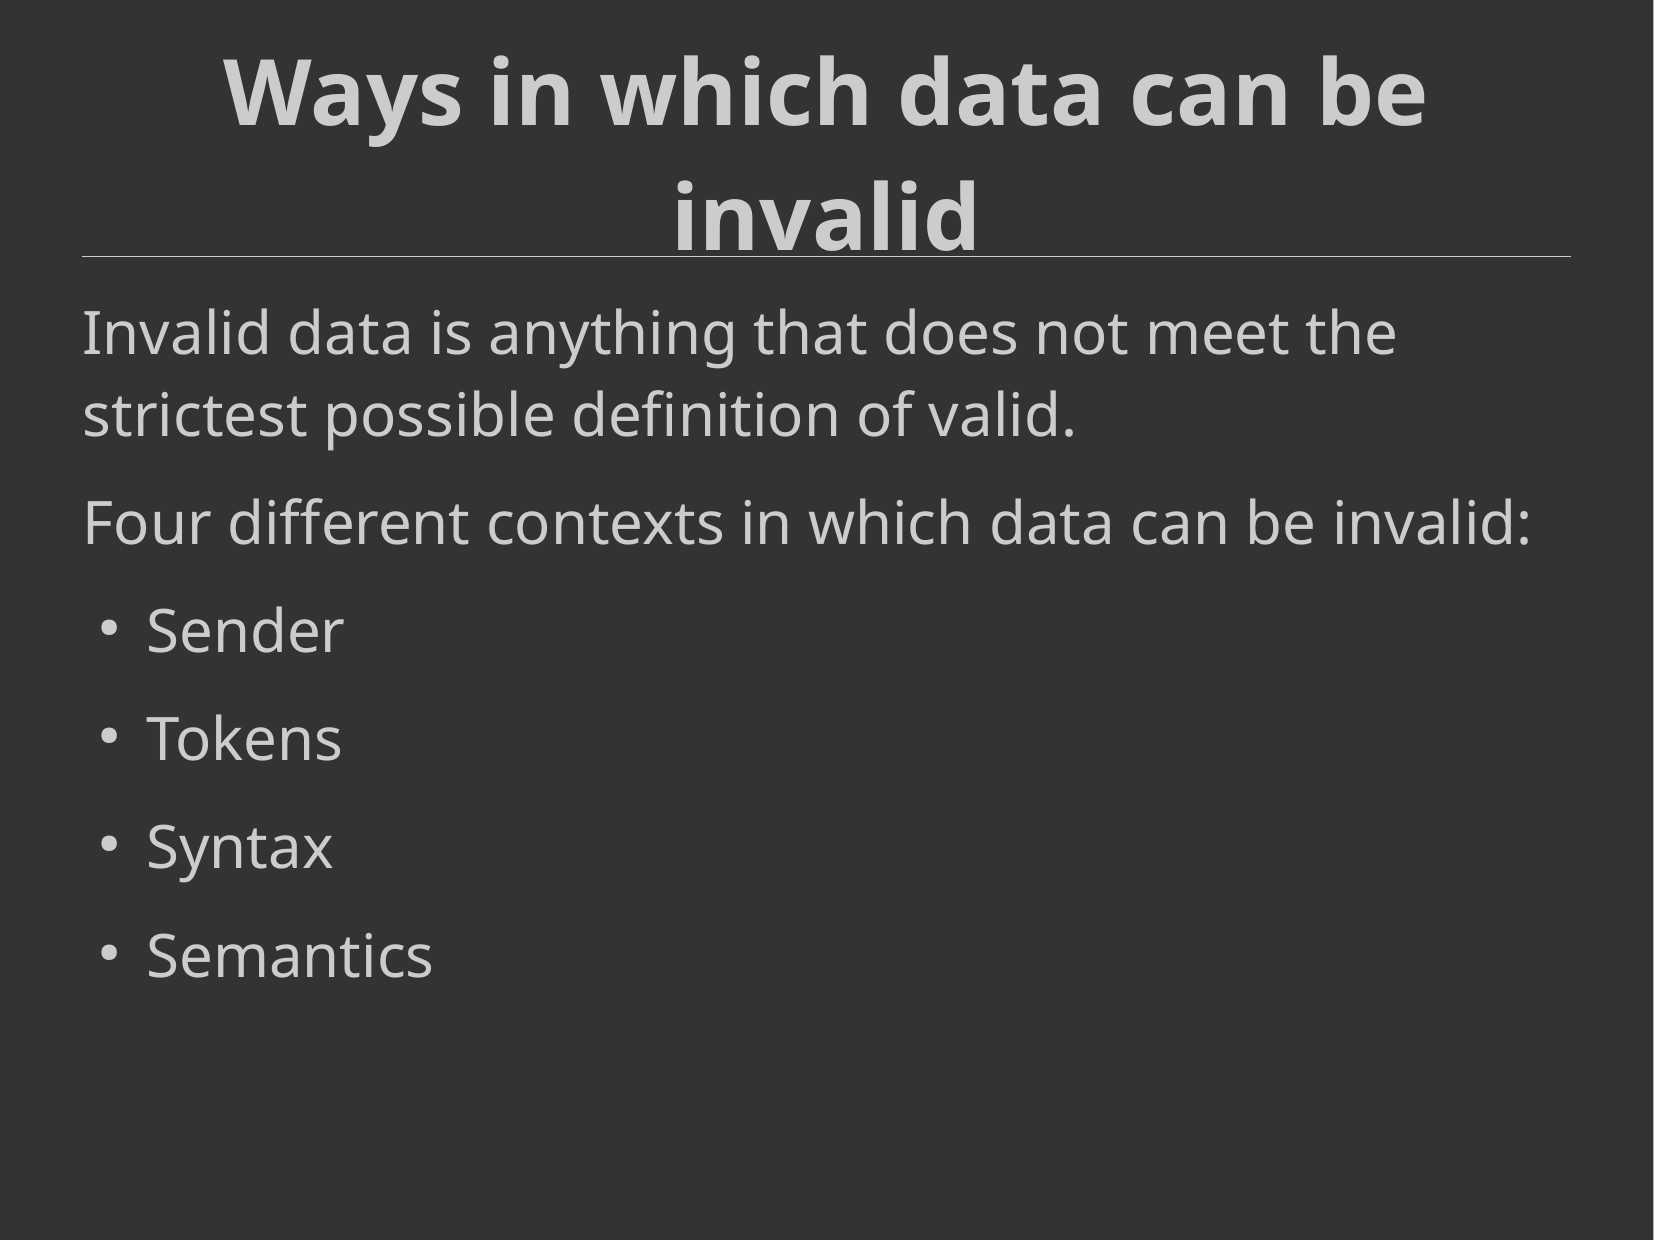

# Ways in which data can be invalid
Invalid data is anything that does not meet the strictest possible definition of valid.
Four different contexts in which data can be invalid:
Sender
Tokens
Syntax
Semantics